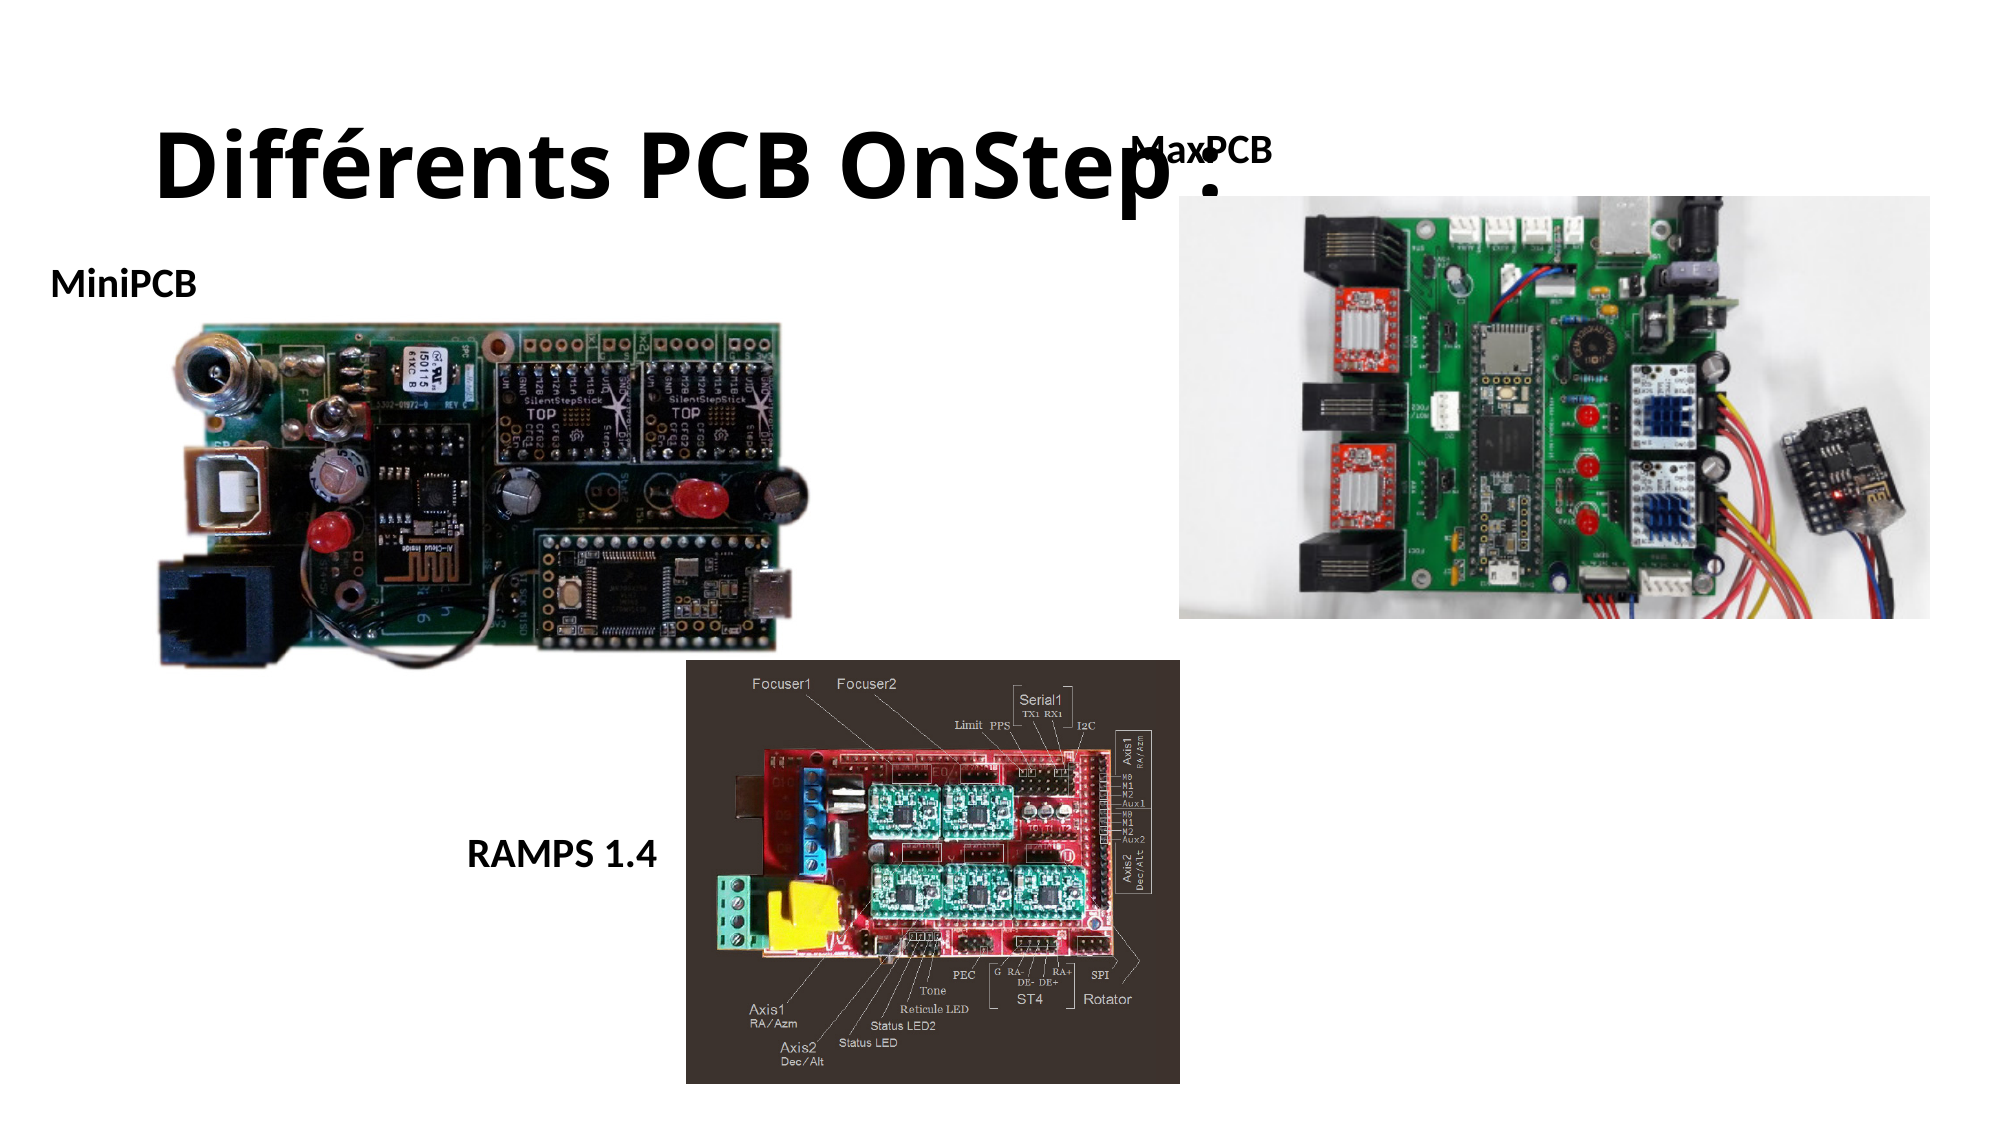

# Différents PCB OnStep :
MaxPCB
MiniPCB
RAMPS 1.4